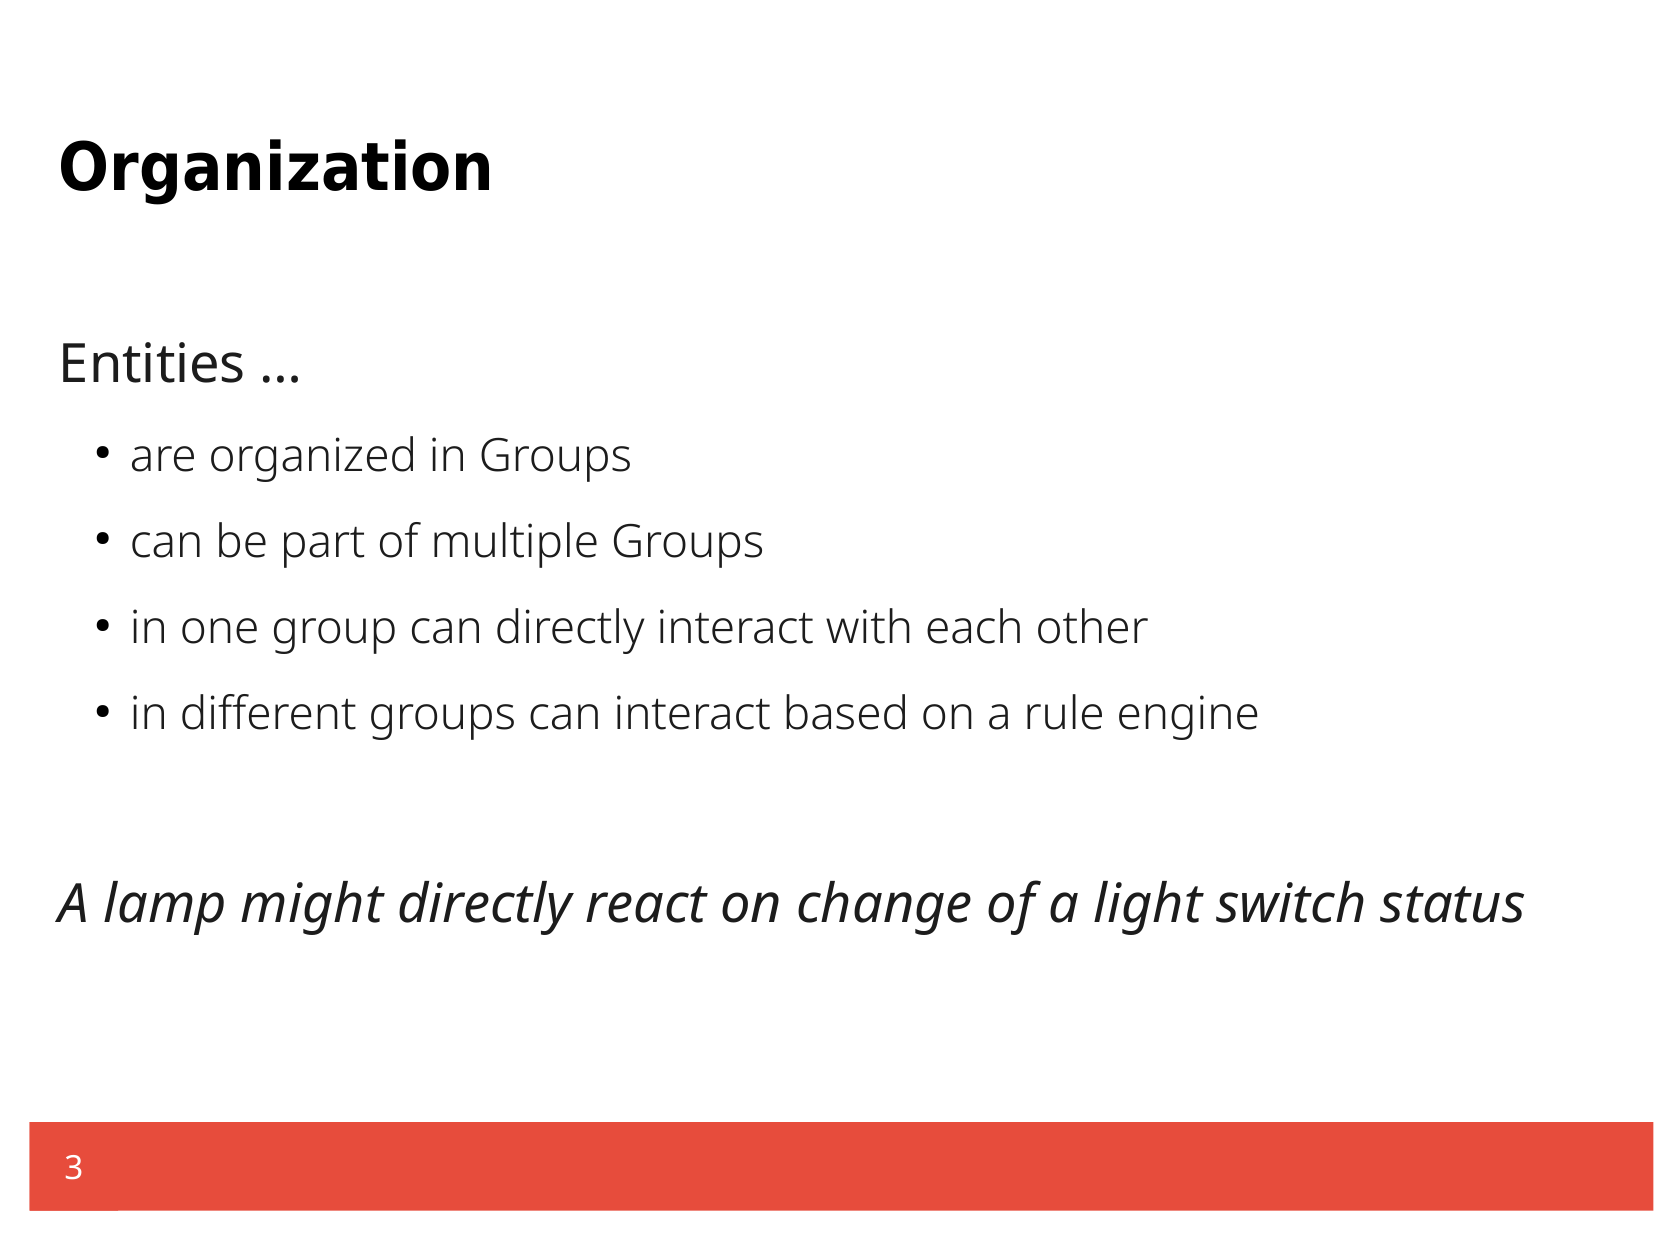

# Organization
Entities …
are organized in Groups
can be part of multiple Groups
in one group can directly interact with each other
in different groups can interact based on a rule engine
A lamp might directly react on change of a light switch status
3